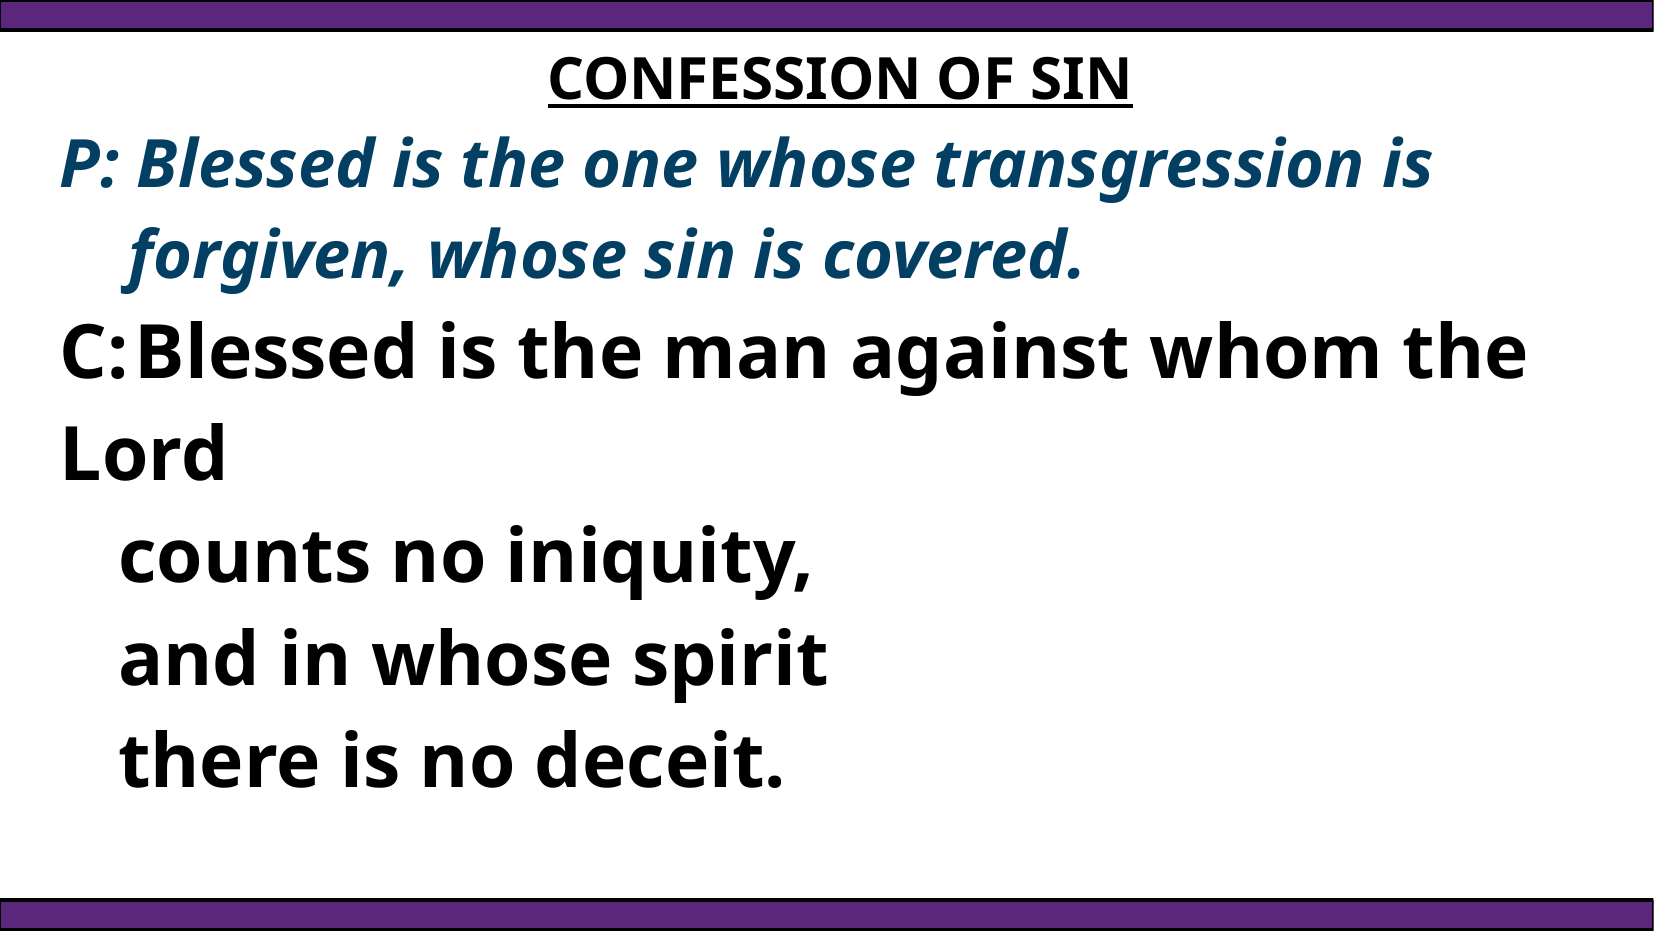

CONFESSION OF SIN
P: Blessed is the one whose transgression is
 forgiven, whose sin is covered.
C:	Blessed is the man against whom the Lord
 counts no iniquity,
 and in whose spirit
 there is no deceit.